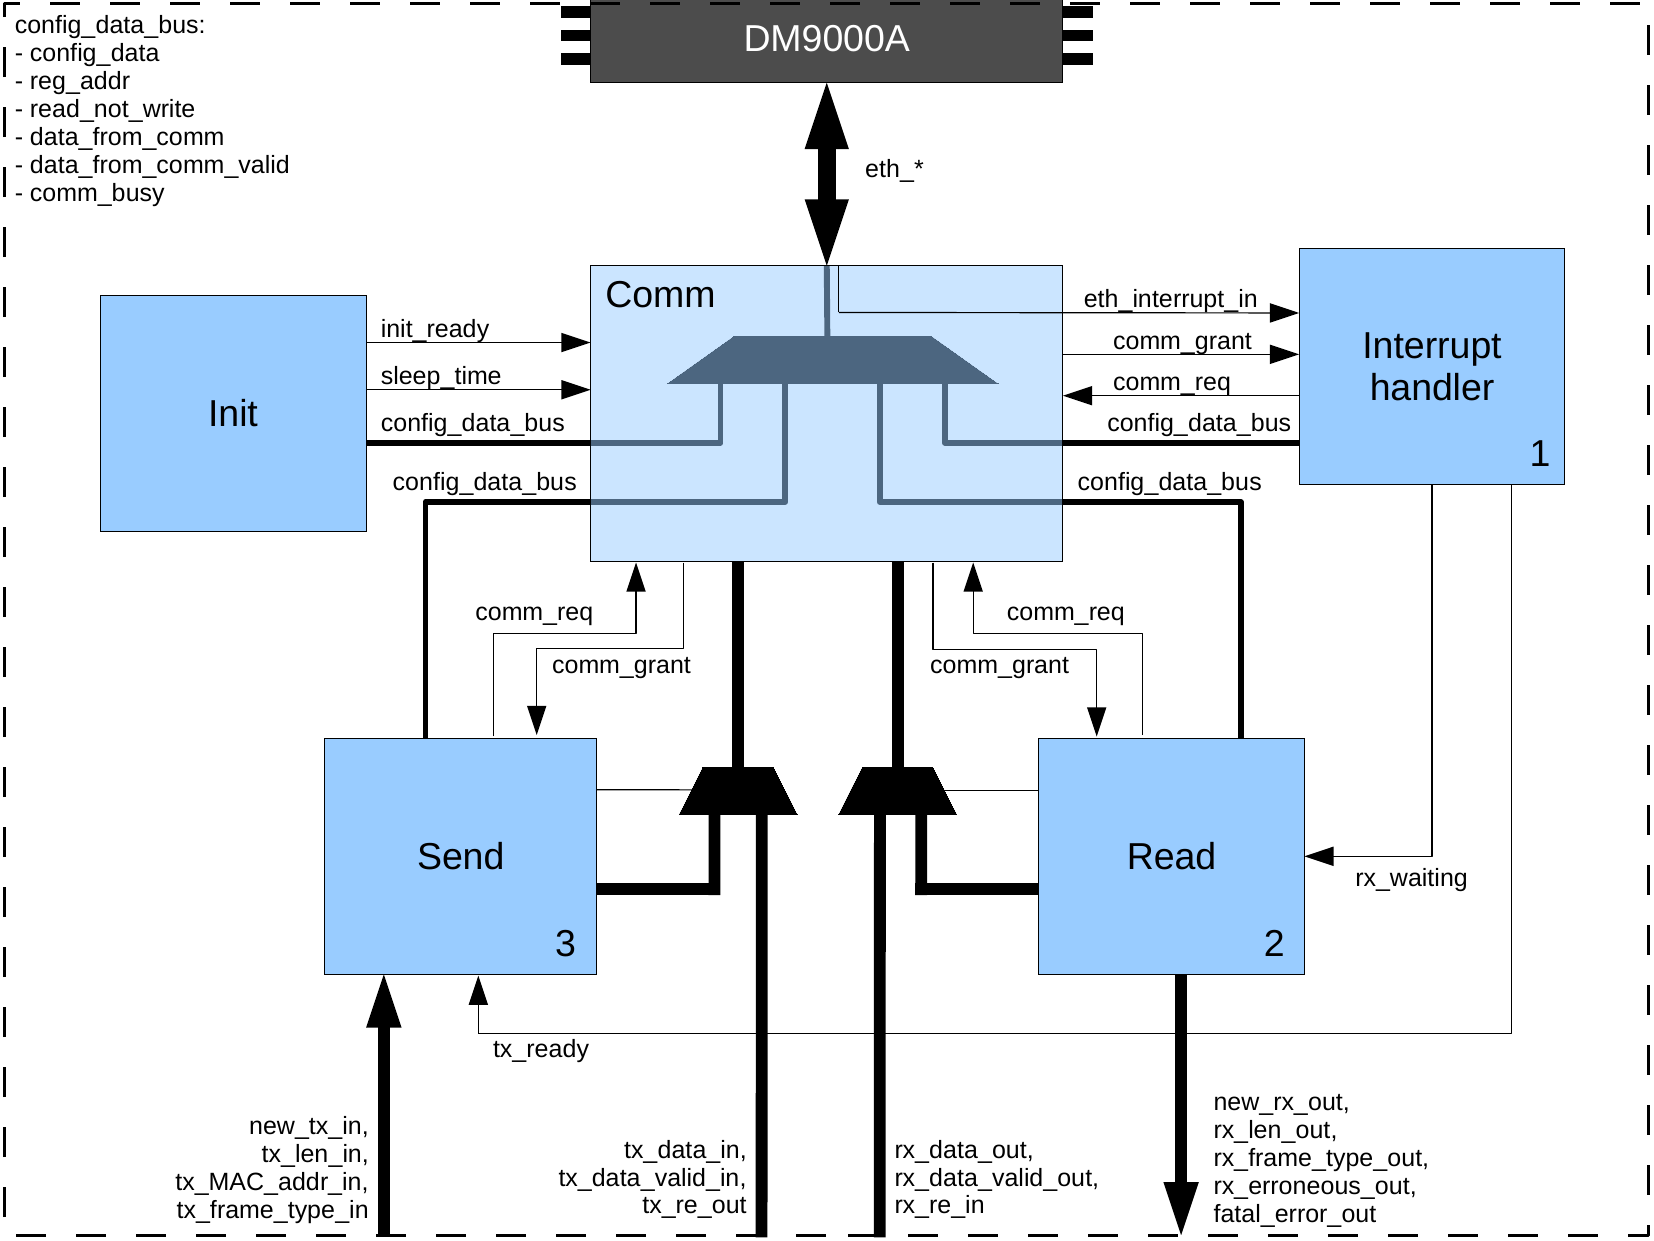

DM9000A
config_data_bus:
- config_data
- reg_addr
- read_not_write
- data_from_comm
- data_from_comm_valid
- comm_busy
eth_*
Interrupt
handler
Comm
eth_interrupt_in
Init
init_ready
comm_grant
sleep_time
comm_req
config_data_bus
config_data_bus
1
config_data_bus
config_data_bus
comm_req
comm_req
comm_grant
comm_grant
Send
Read
rx_waiting
3
2
tx_ready
new_rx_out,
rx_len_out,
rx_frame_type_out,
rx_erroneous_out,
fatal_error_out
new_tx_in,
tx_len_in,
tx_MAC_addr_in,
tx_frame_type_in
tx_data_in,
tx_data_valid_in,
tx_re_out
rx_data_out,
rx_data_valid_out,
rx_re_in